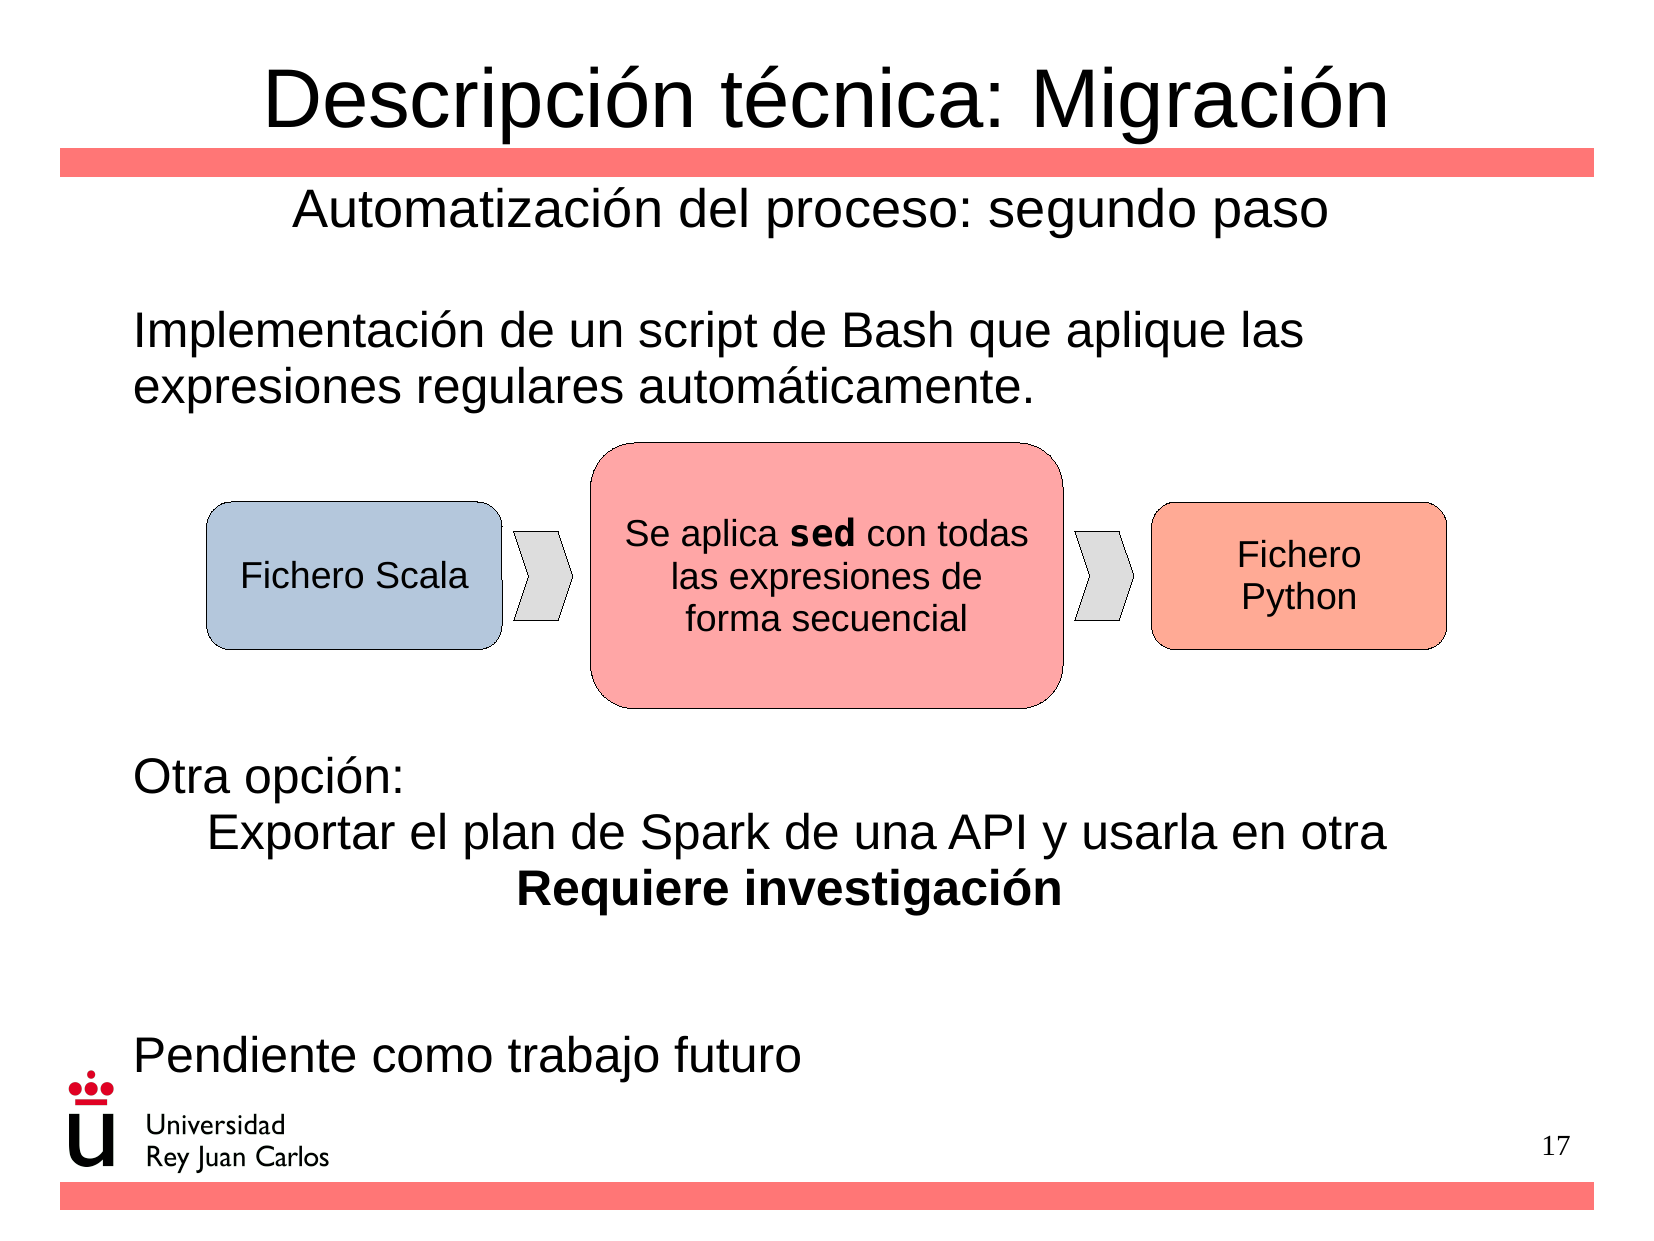

# Descripción técnica: Migración
Automatización del proceso: segundo paso
Implementación de un script de Bash que aplique las expresiones regulares automáticamente.
Otra opción:
	Exportar el plan de Spark de una API y usarla en otra
					 Requiere investigación
Pendiente como trabajo futuro
Se aplica sed con todas las expresiones de forma secuencial
Fichero Scala
Fichero Python
17